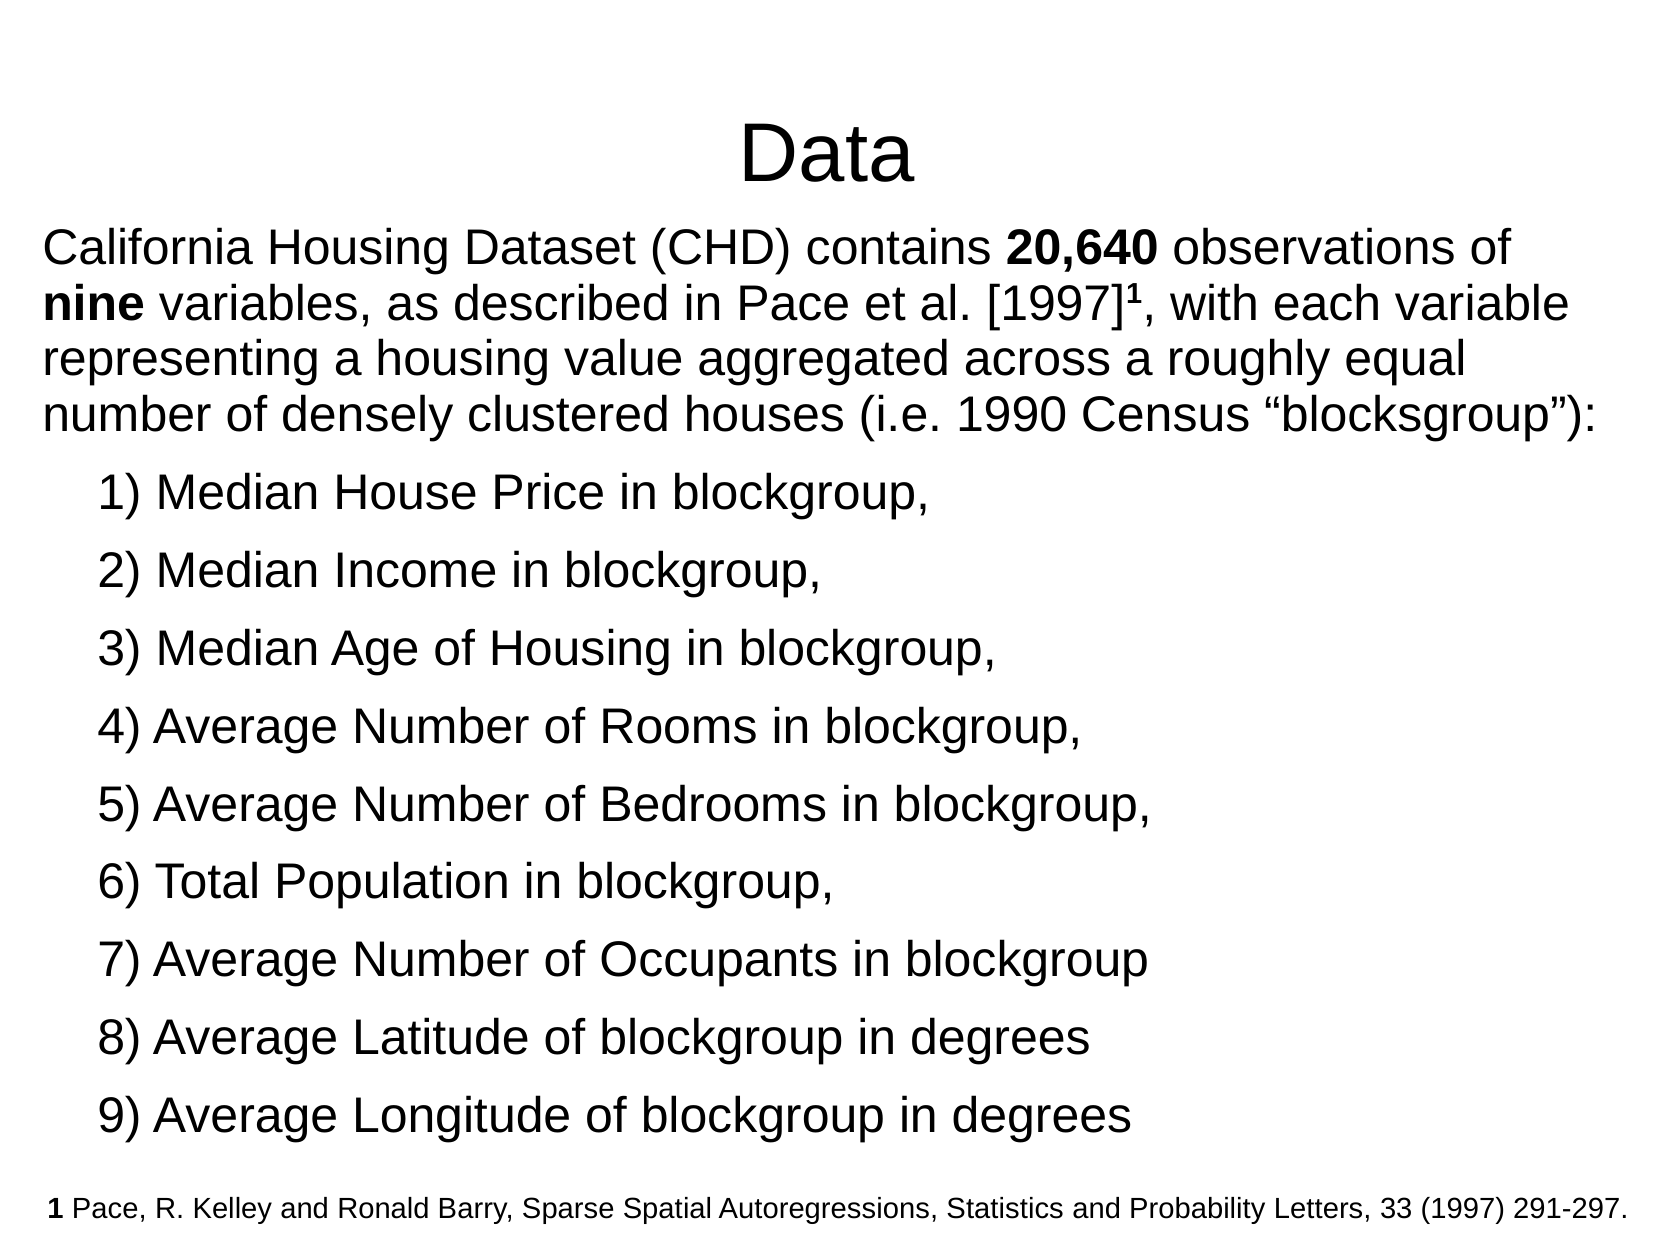

# Data
California Housing Dataset (CHD) contains 20,640 observations of nine variables, as described in Pace et al. [1997]1, with each variable representing a housing value aggregated across a roughly equal number of densely clustered houses (i.e. 1990 Census “blocksgroup”):
1) Median House Price in blockgroup,
2) Median Income in blockgroup,
3) Median Age of Housing in blockgroup,
4) Average Number of Rooms in blockgroup,
5) Average Number of Bedrooms in blockgroup,
6) Total Population in blockgroup,
7) Average Number of Occupants in blockgroup
8) Average Latitude of blockgroup in degrees
9) Average Longitude of blockgroup in degrees
1 Pace, R. Kelley and Ronald Barry, Sparse Spatial Autoregressions, Statistics and Probability Letters, 33 (1997) 291-297.